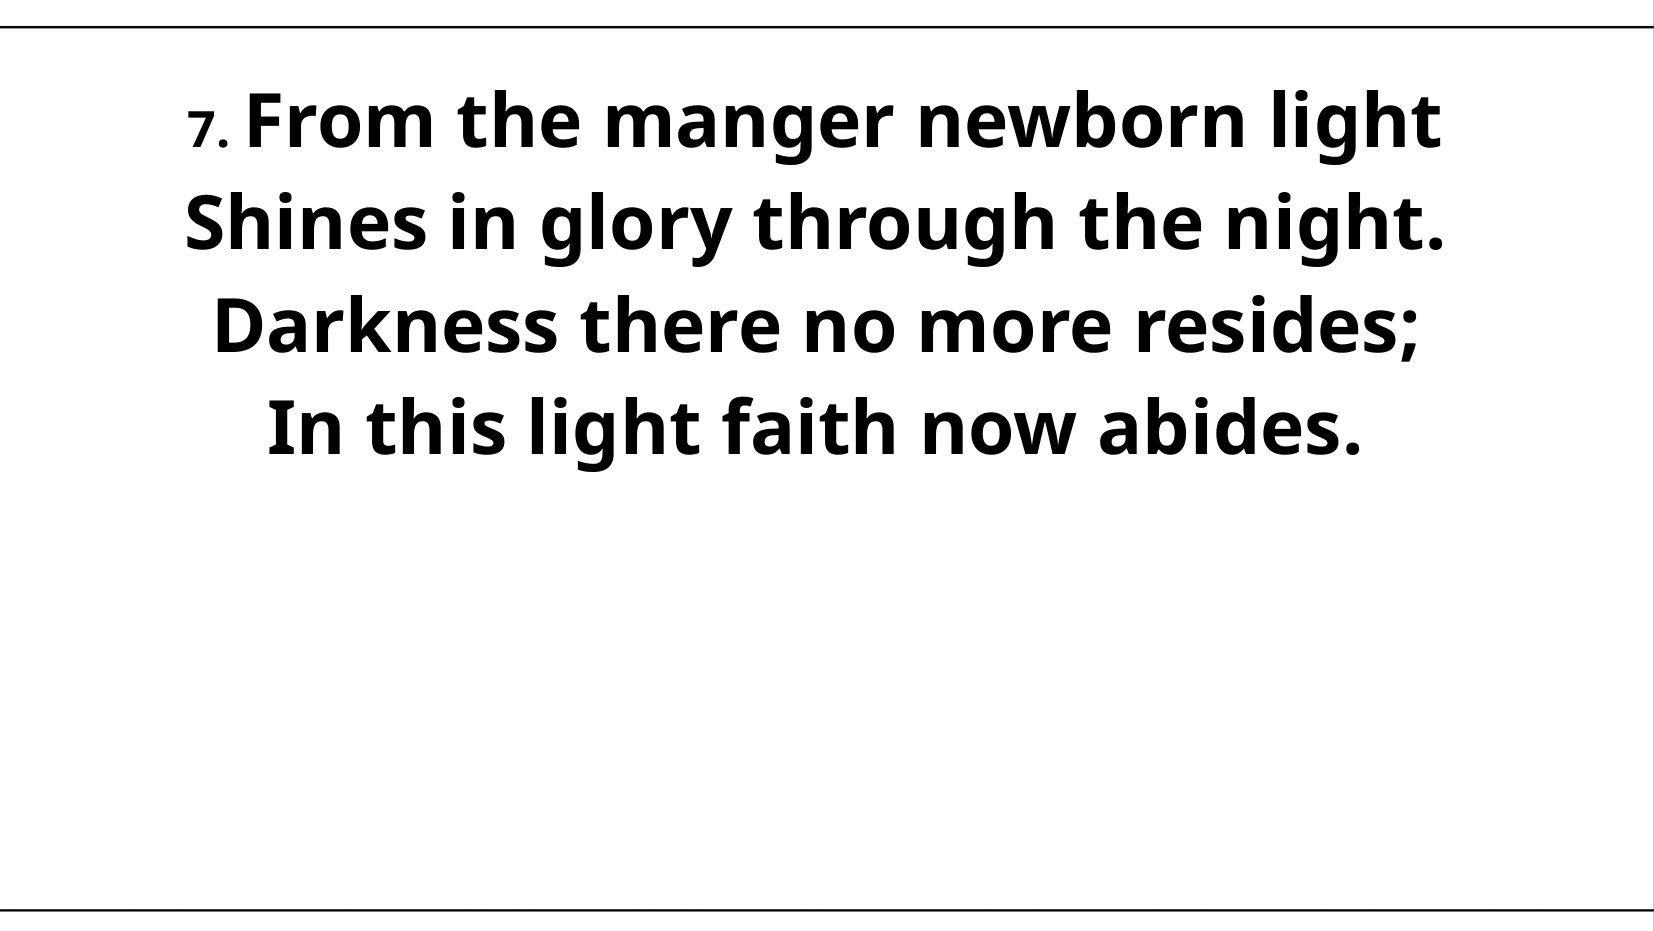

7. From the manger newborn light
Shines in glory through the night.
Darkness there no more resides;
In this light faith now abides.